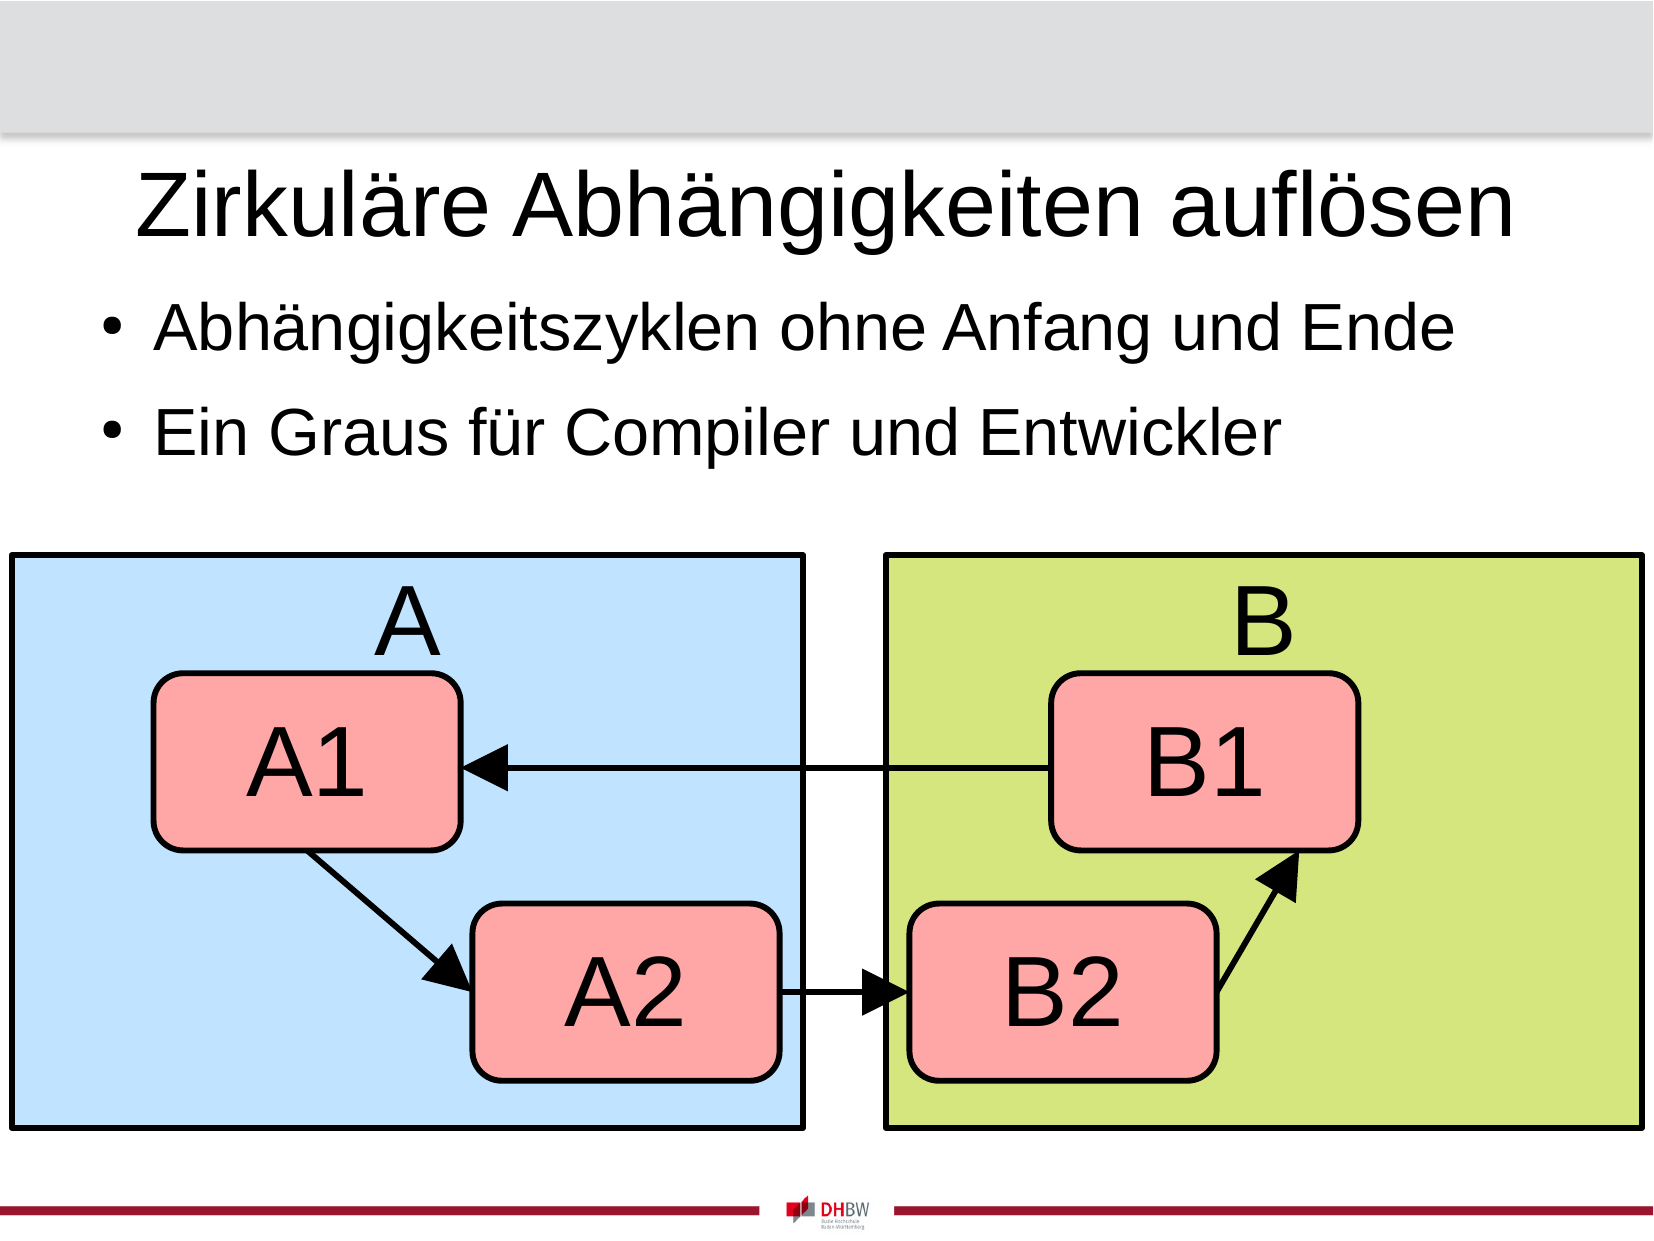

# Zirkuläre Abhängigkeiten auflösen
Abhängigkeitszyklen ohne Anfang und Ende
Ein Graus für Compiler und Entwickler
A
B
A1
B1
A2
B2